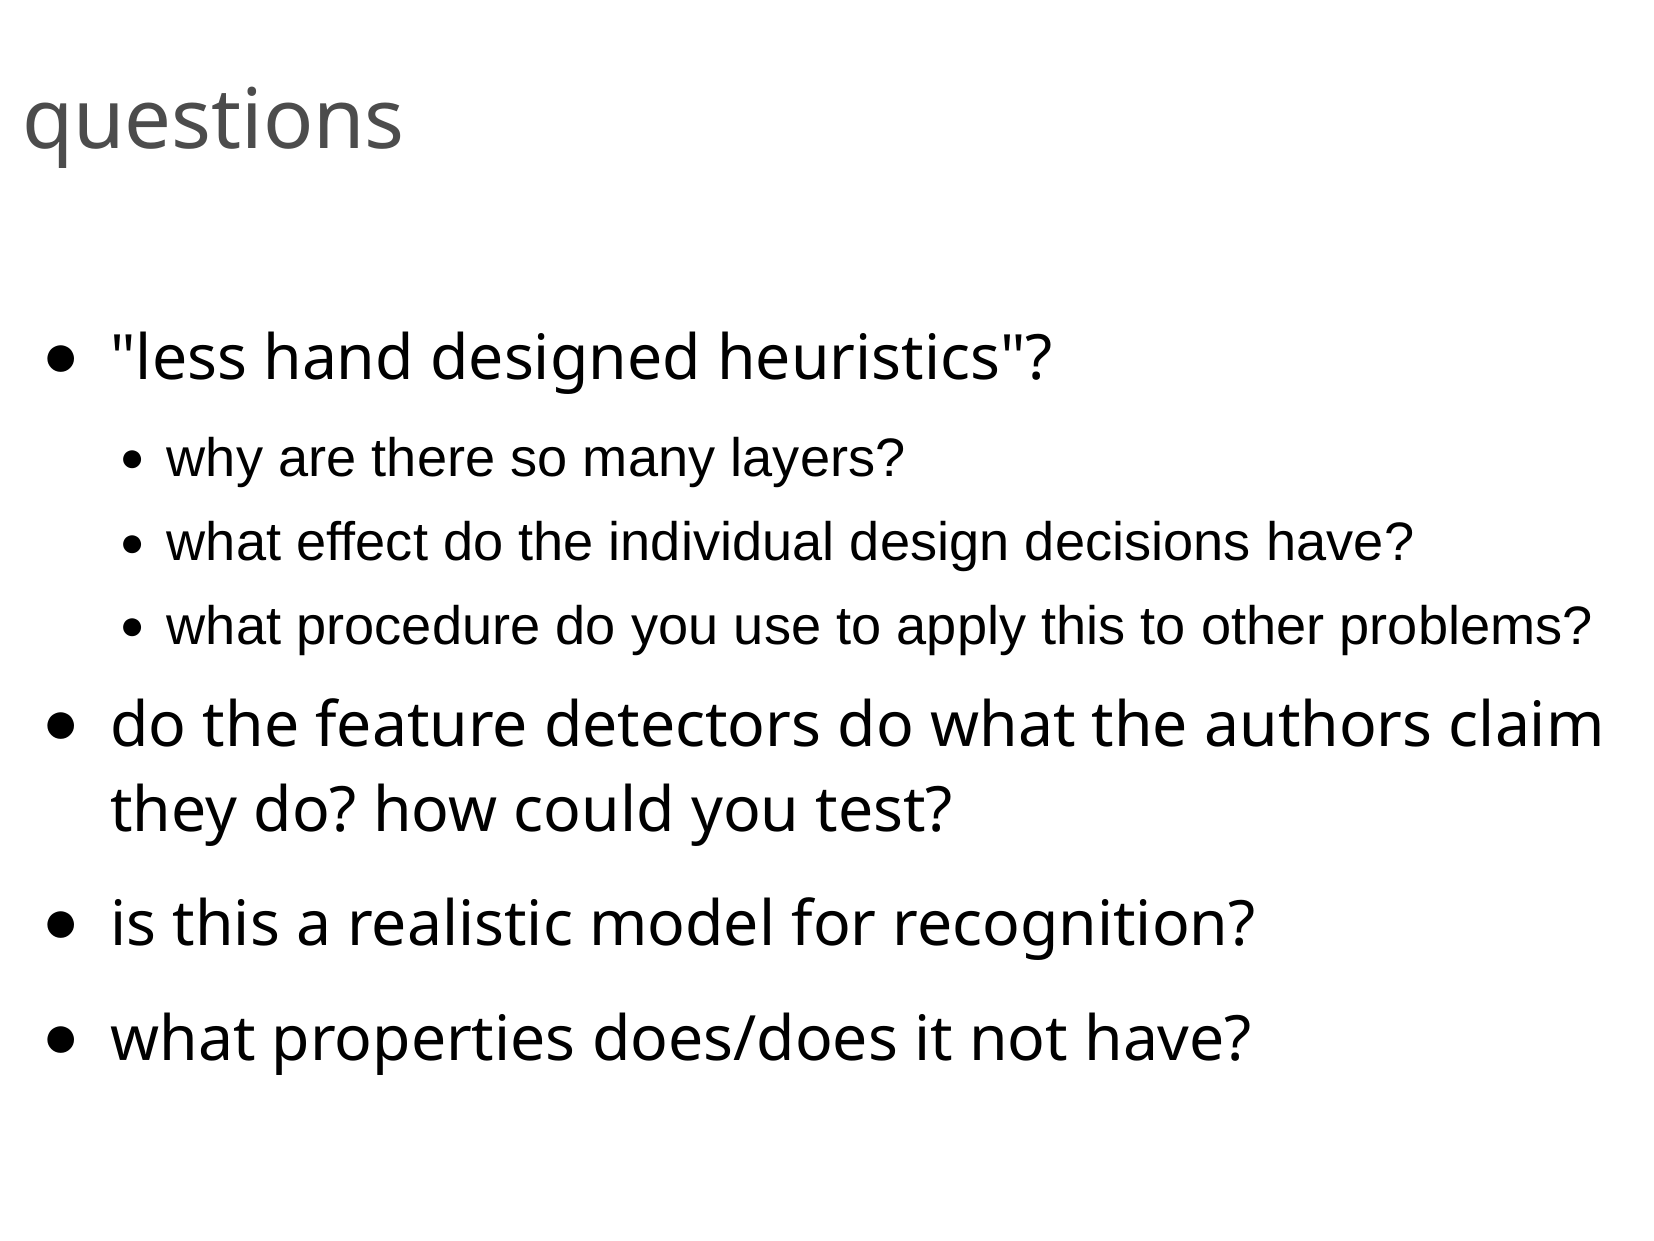

# questions
"less hand designed heuristics"?
why are there so many layers?
what effect do the individual design decisions have?
what procedure do you use to apply this to other problems?
do the feature detectors do what the authors claim they do? how could you test?
is this a realistic model for recognition?
what properties does/does it not have?